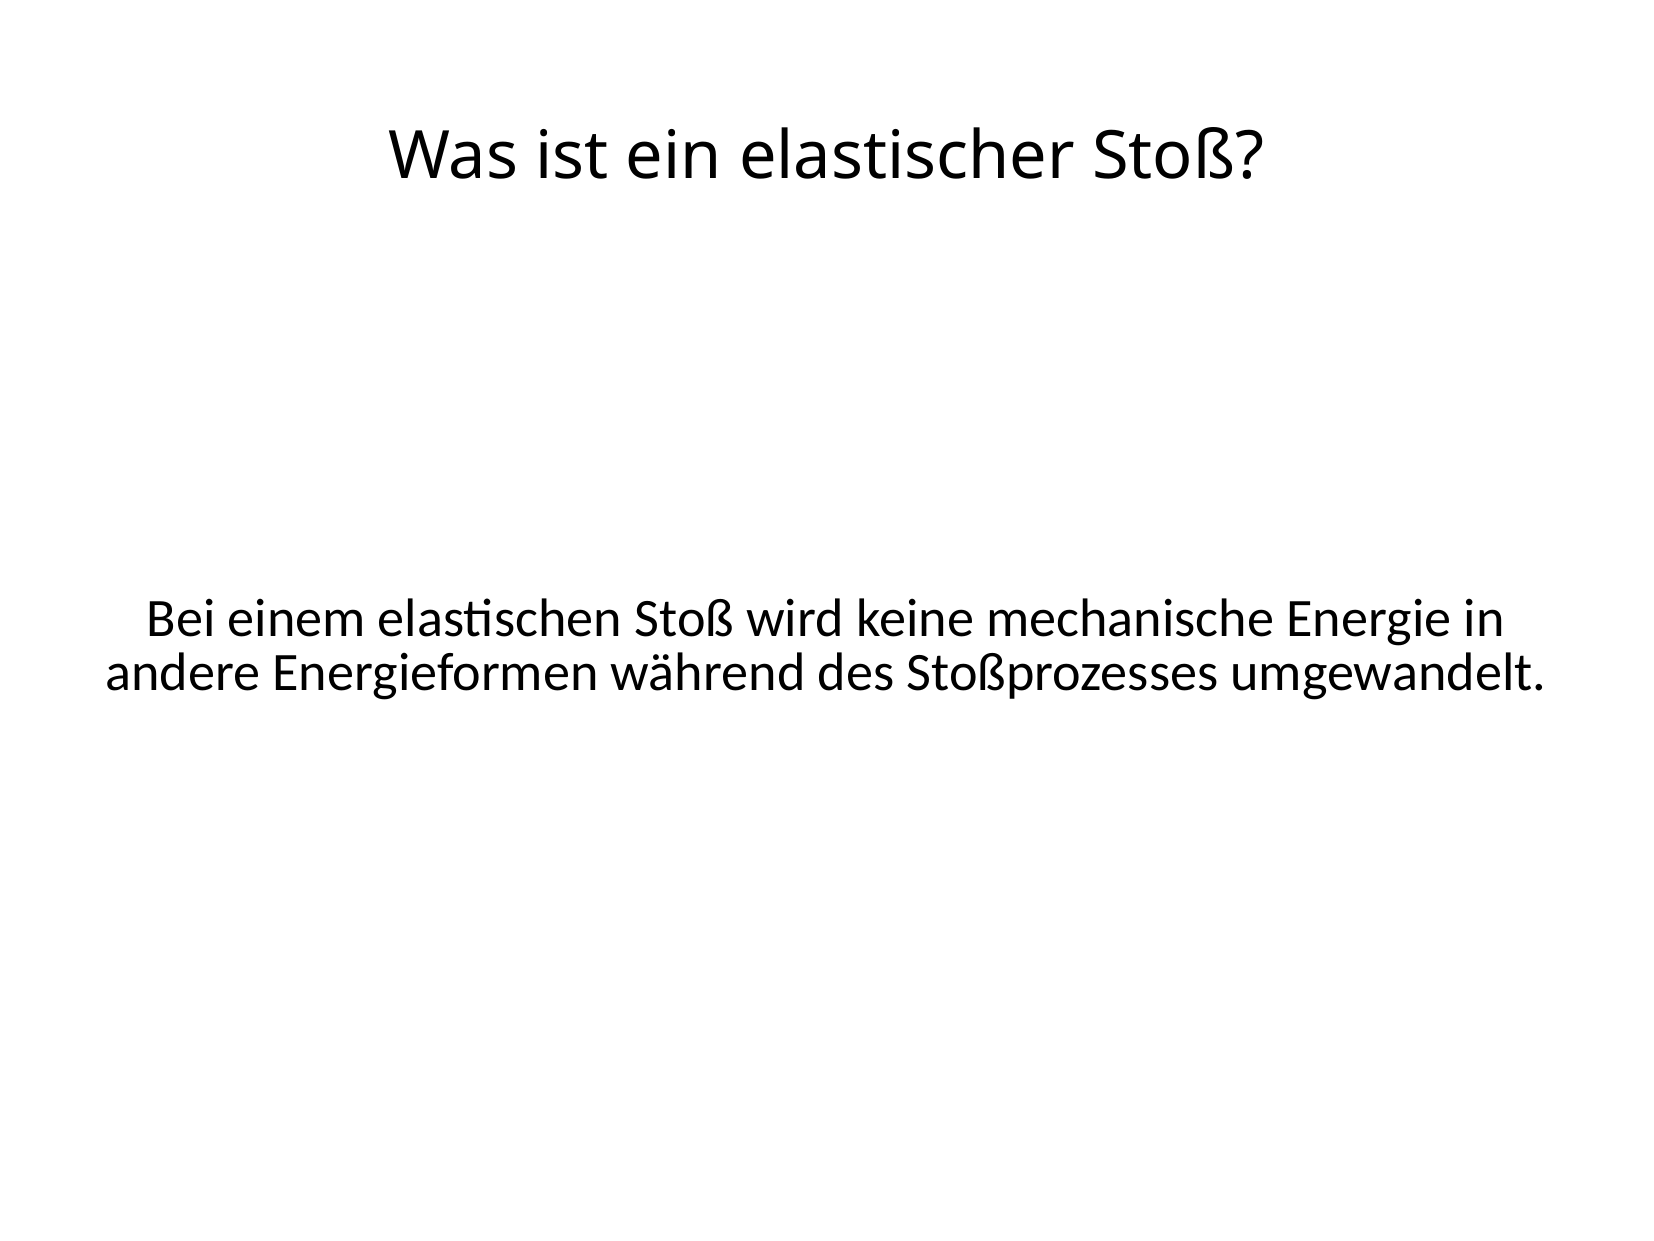

# Was ist ein elastischer Stoß?
Bei einem elastischen Stoß wird keine mechanische Energie in andere Energieformen während des Stoßprozesses umgewandelt.